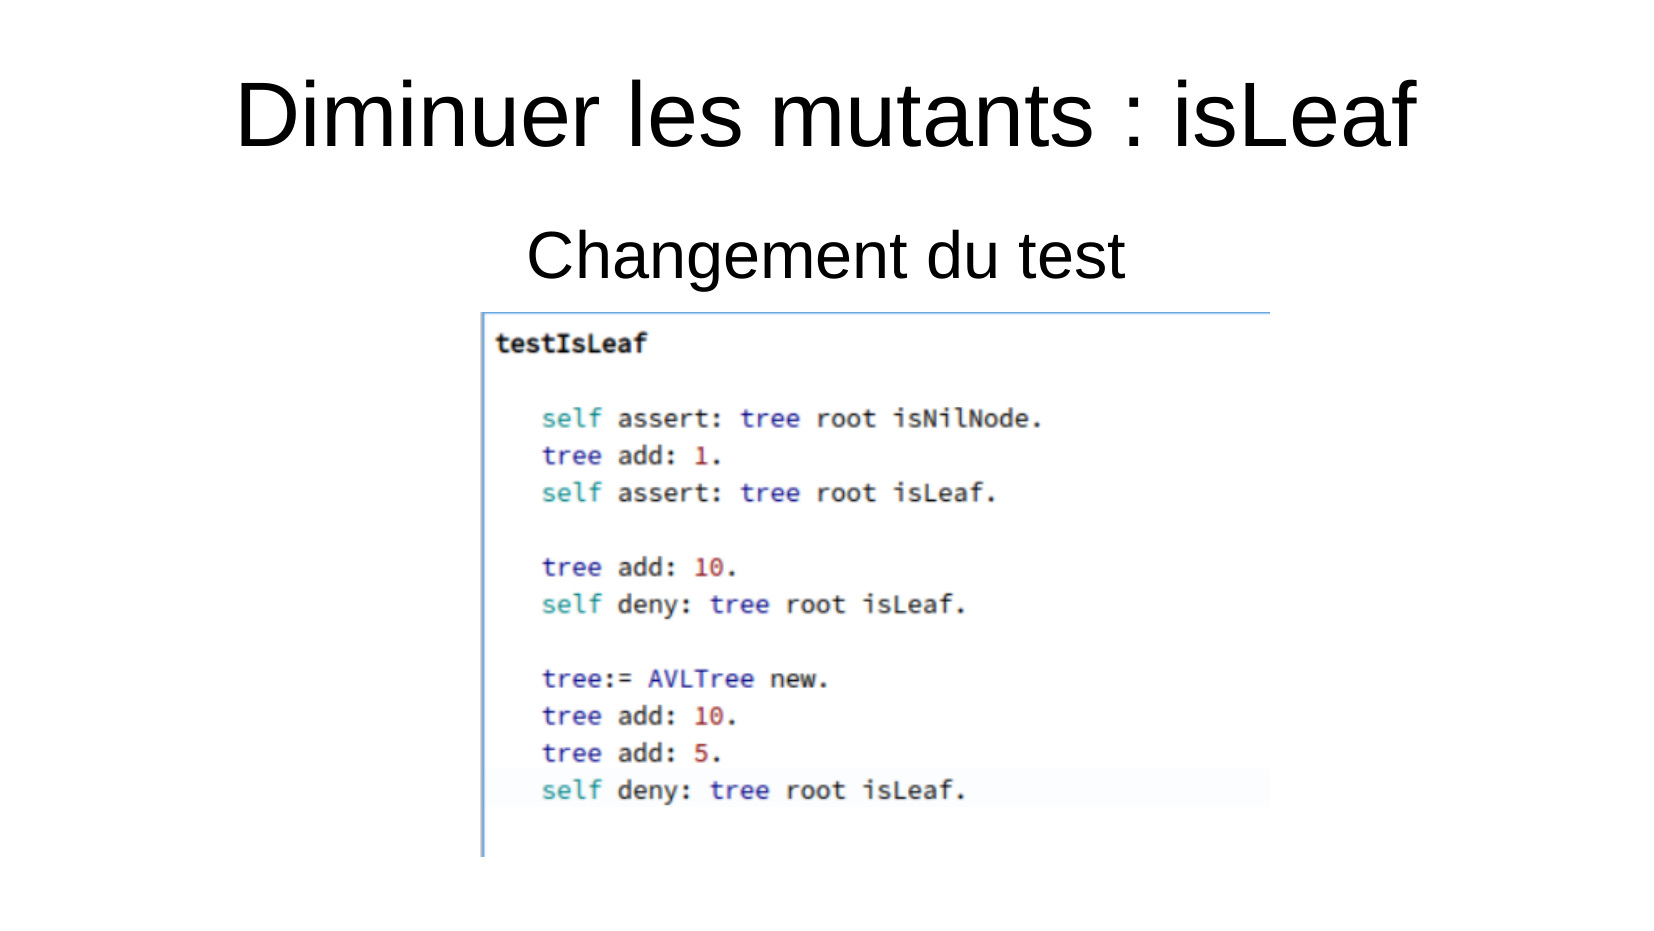

# Diminuer les mutants : isLeaf
Changement du test